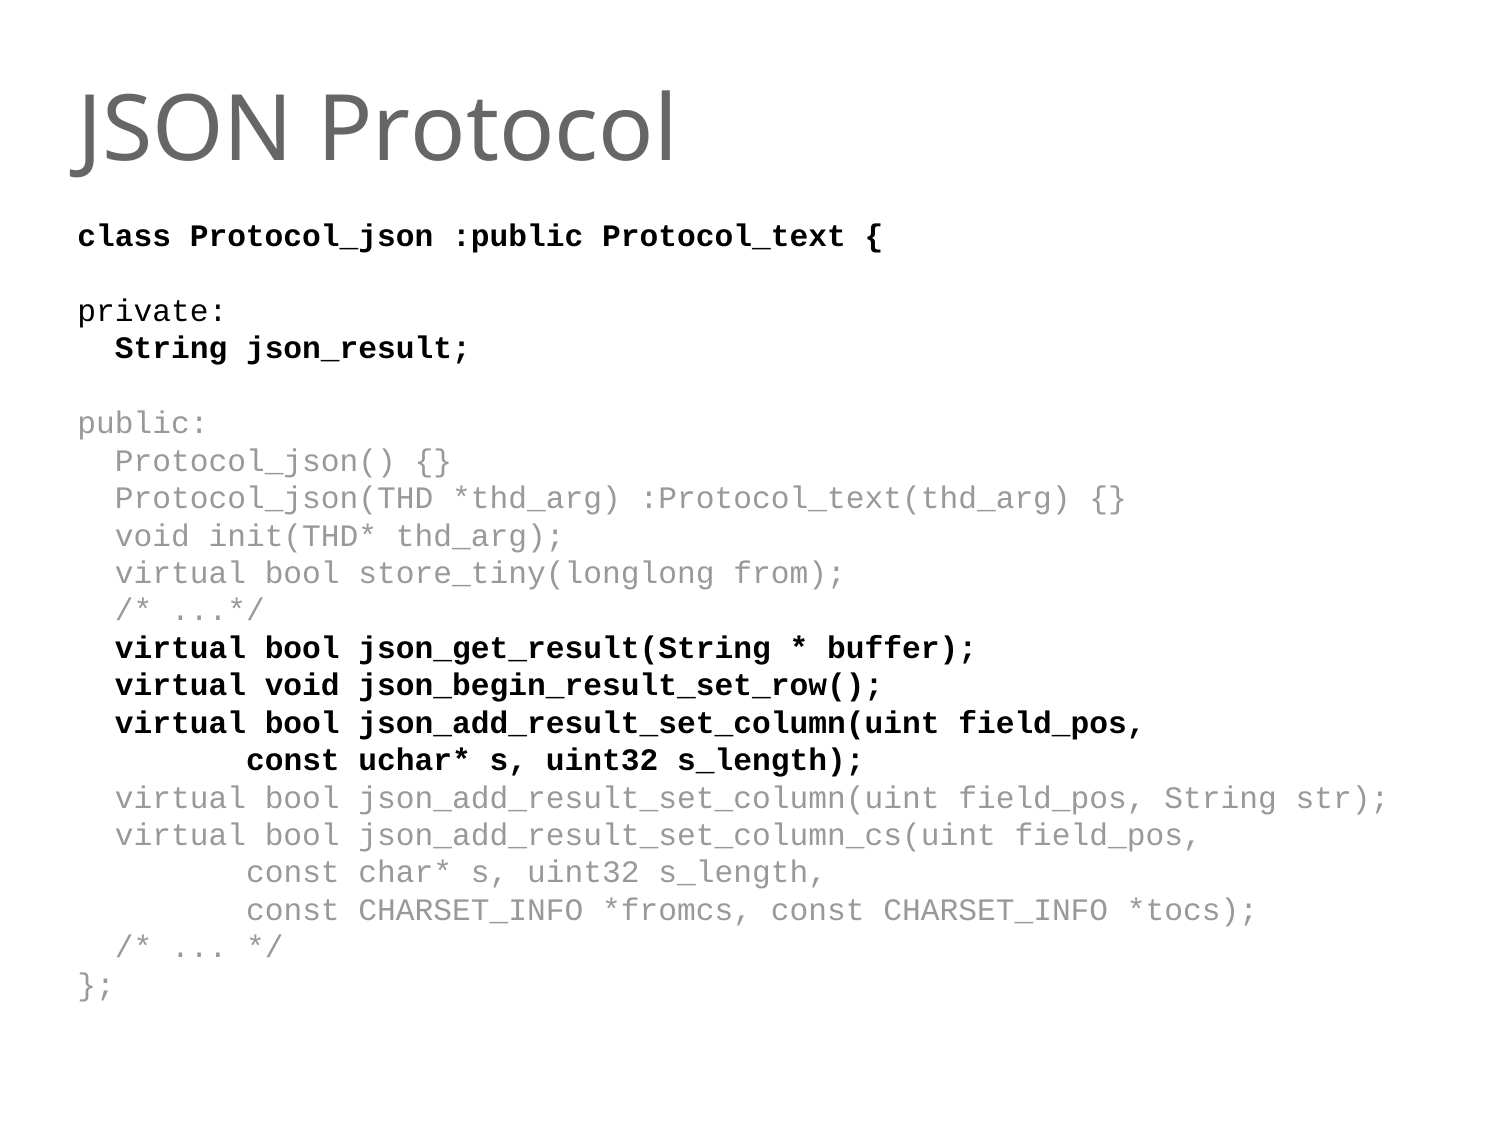

# JSON Protocol
class Protocol_json :public Protocol_text {
private:
 String json_result;
public:
 Protocol_json() {}
 Protocol_json(THD *thd_arg) :Protocol_text(thd_arg) {}
 void init(THD* thd_arg);
 virtual bool store_tiny(longlong from);
 /* ...*/
 virtual bool json_get_result(String * buffer);
 virtual void json_begin_result_set_row();
 virtual bool json_add_result_set_column(uint field_pos,
 const uchar* s, uint32 s_length);
 virtual bool json_add_result_set_column(uint field_pos, String str);
 virtual bool json_add_result_set_column_cs(uint field_pos,
 const char* s, uint32 s_length,
 const CHARSET_INFO *fromcs, const CHARSET_INFO *tocs);
 /* ... */
};